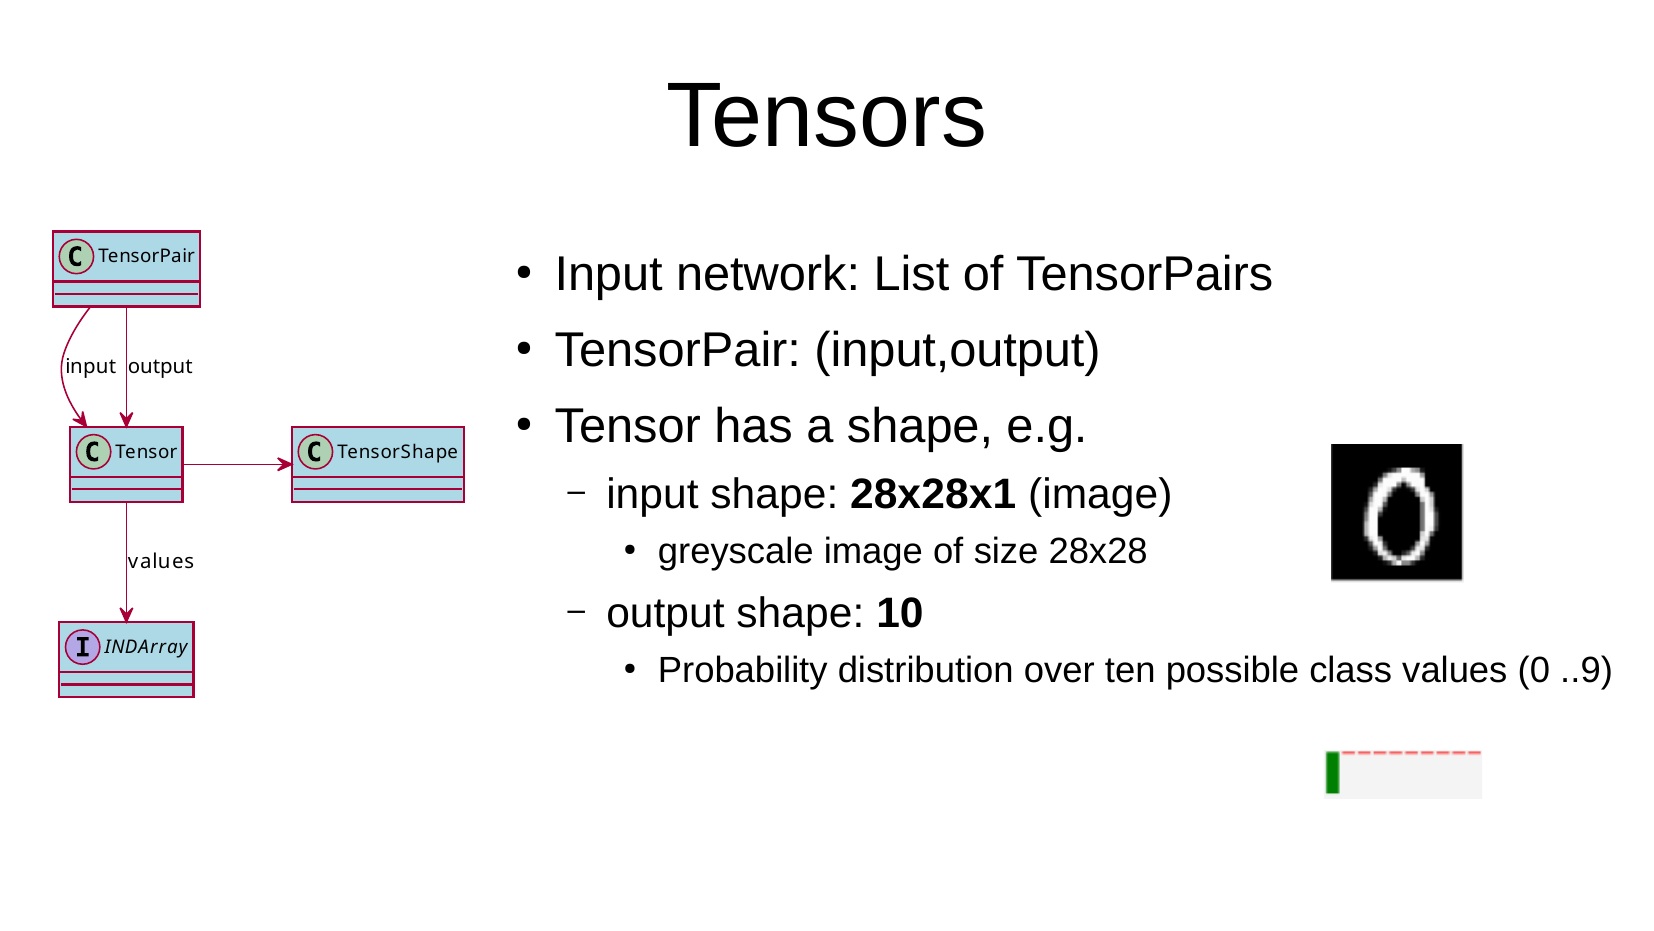

# Tensors
Input network: List of TensorPairs
TensorPair: (input,output)
Tensor has a shape, e.g.
input shape: 28x28x1 (image)
greyscale image of size 28x28
output shape: 10
Probability distribution over ten possible class values (0 ..9)